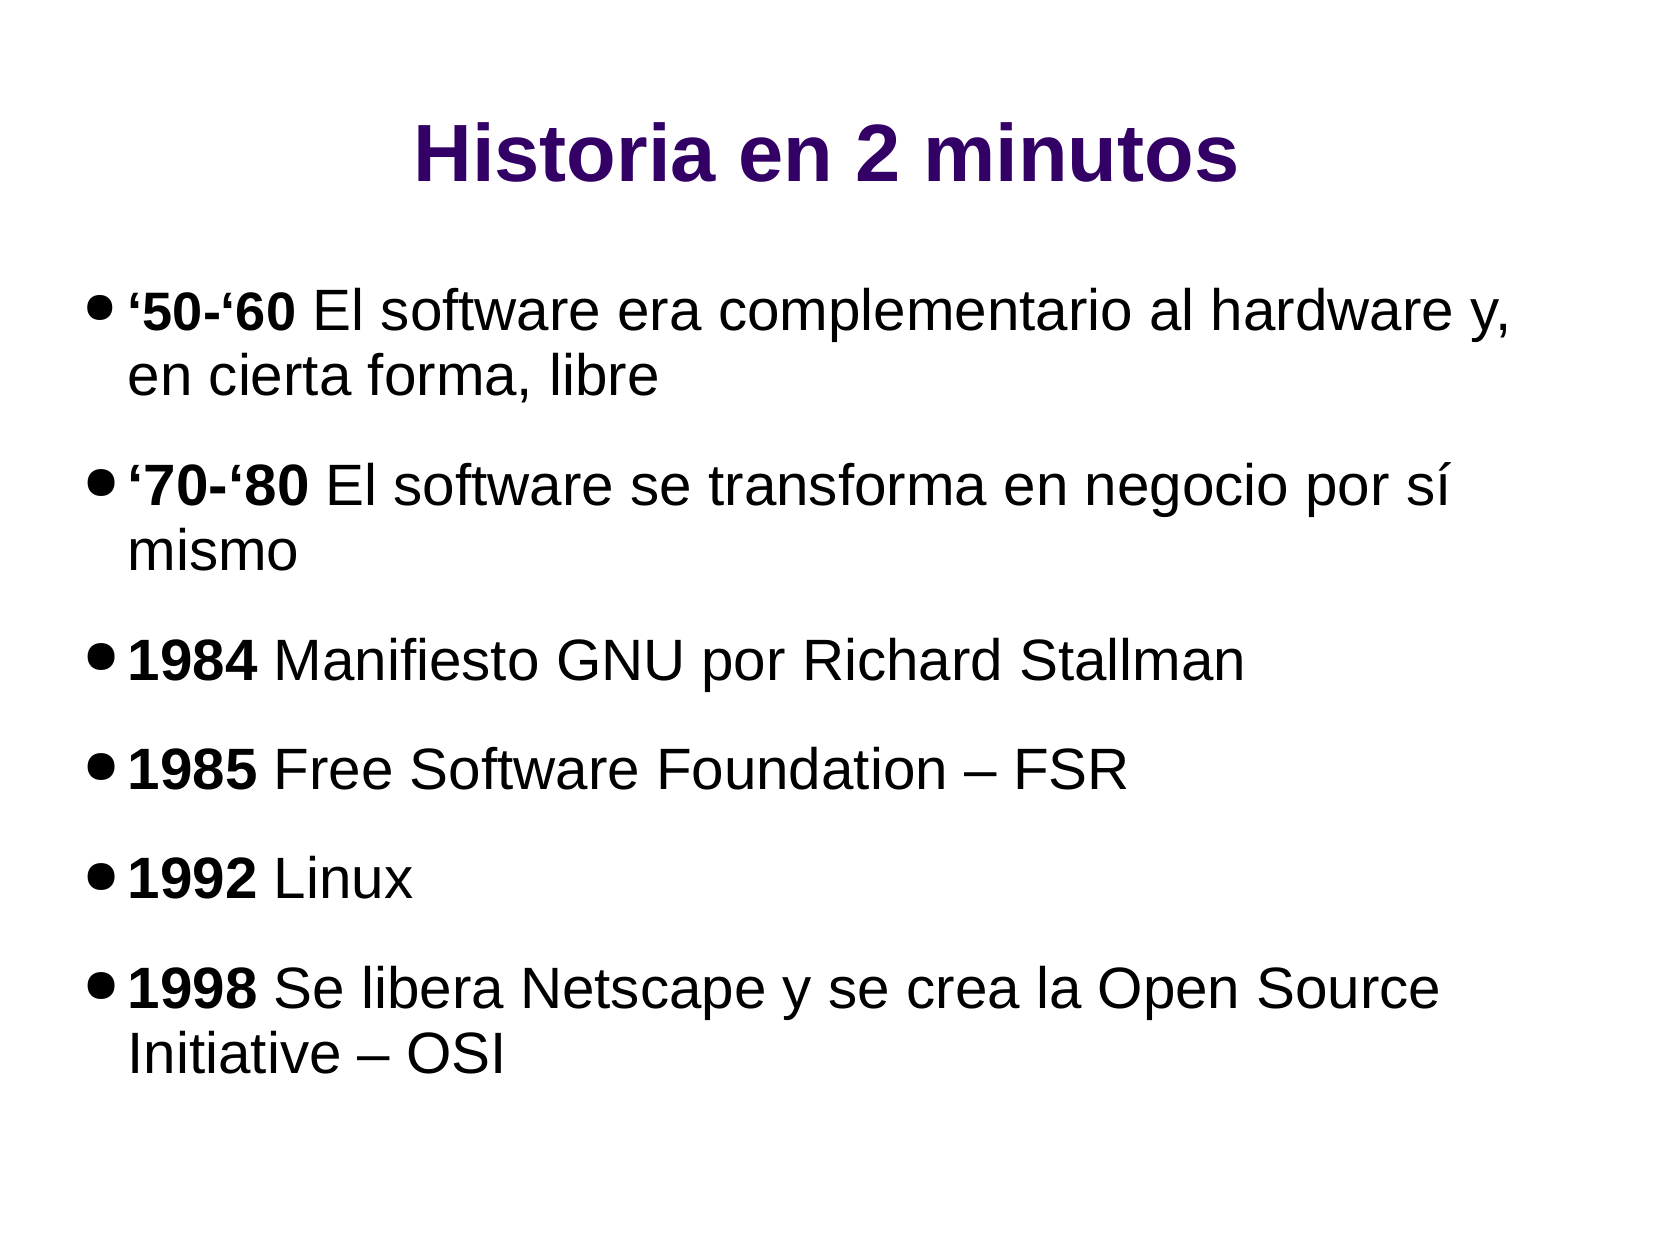

Historia en 2 minutos
# ‘50-‘60 El software era complementario al hardware y, en cierta forma, libre
‘70-‘80 El software se transforma en negocio por sí mismo
1984 Manifiesto GNU por Richard Stallman
1985 Free Software Foundation – FSR
1992 Linux
1998 Se libera Netscape y se crea la Open Source Initiative – OSI